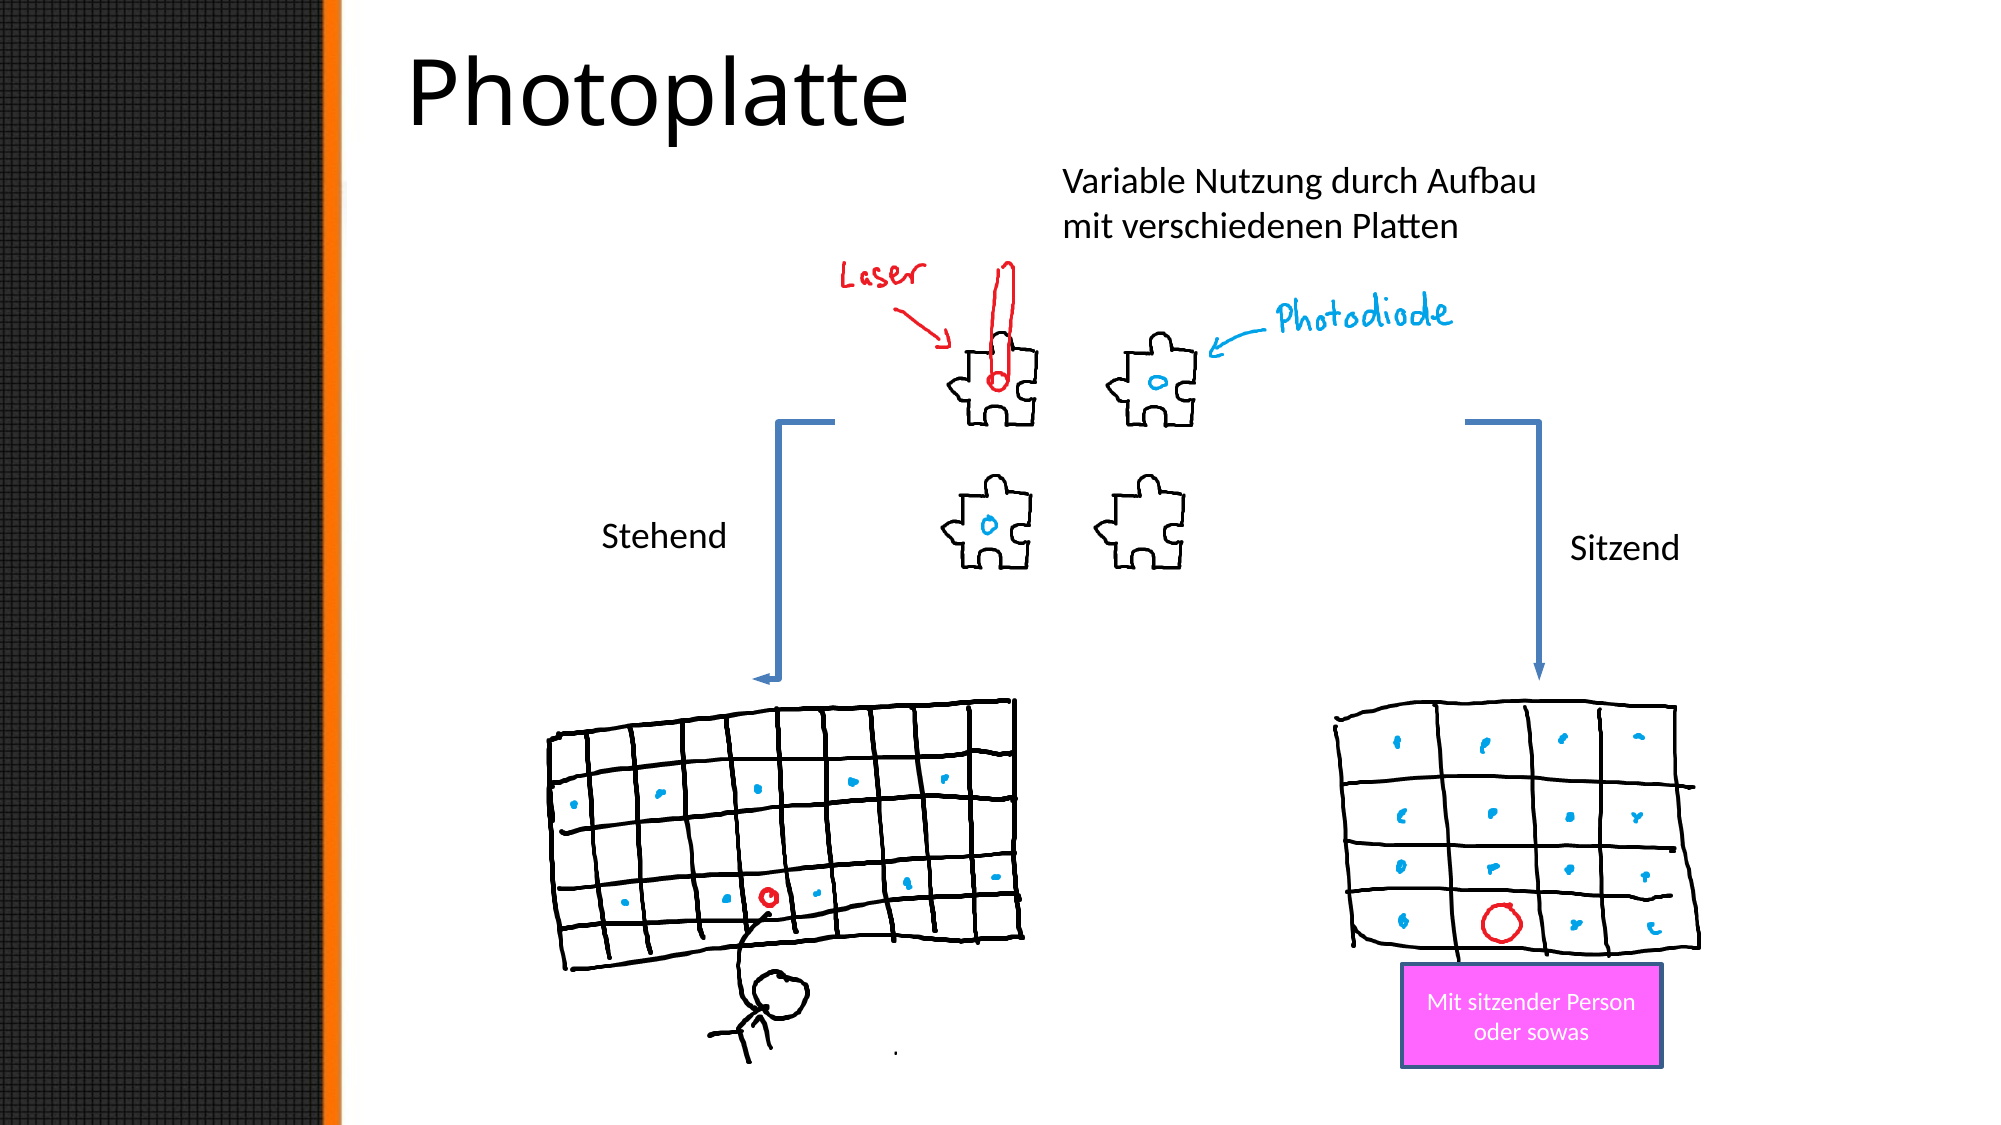

# Photoplatte
Variable Nutzung durch Aufbau mit verschiedenen Platten
Stehend
Sitzend
Mit sitzender Person oder sowas